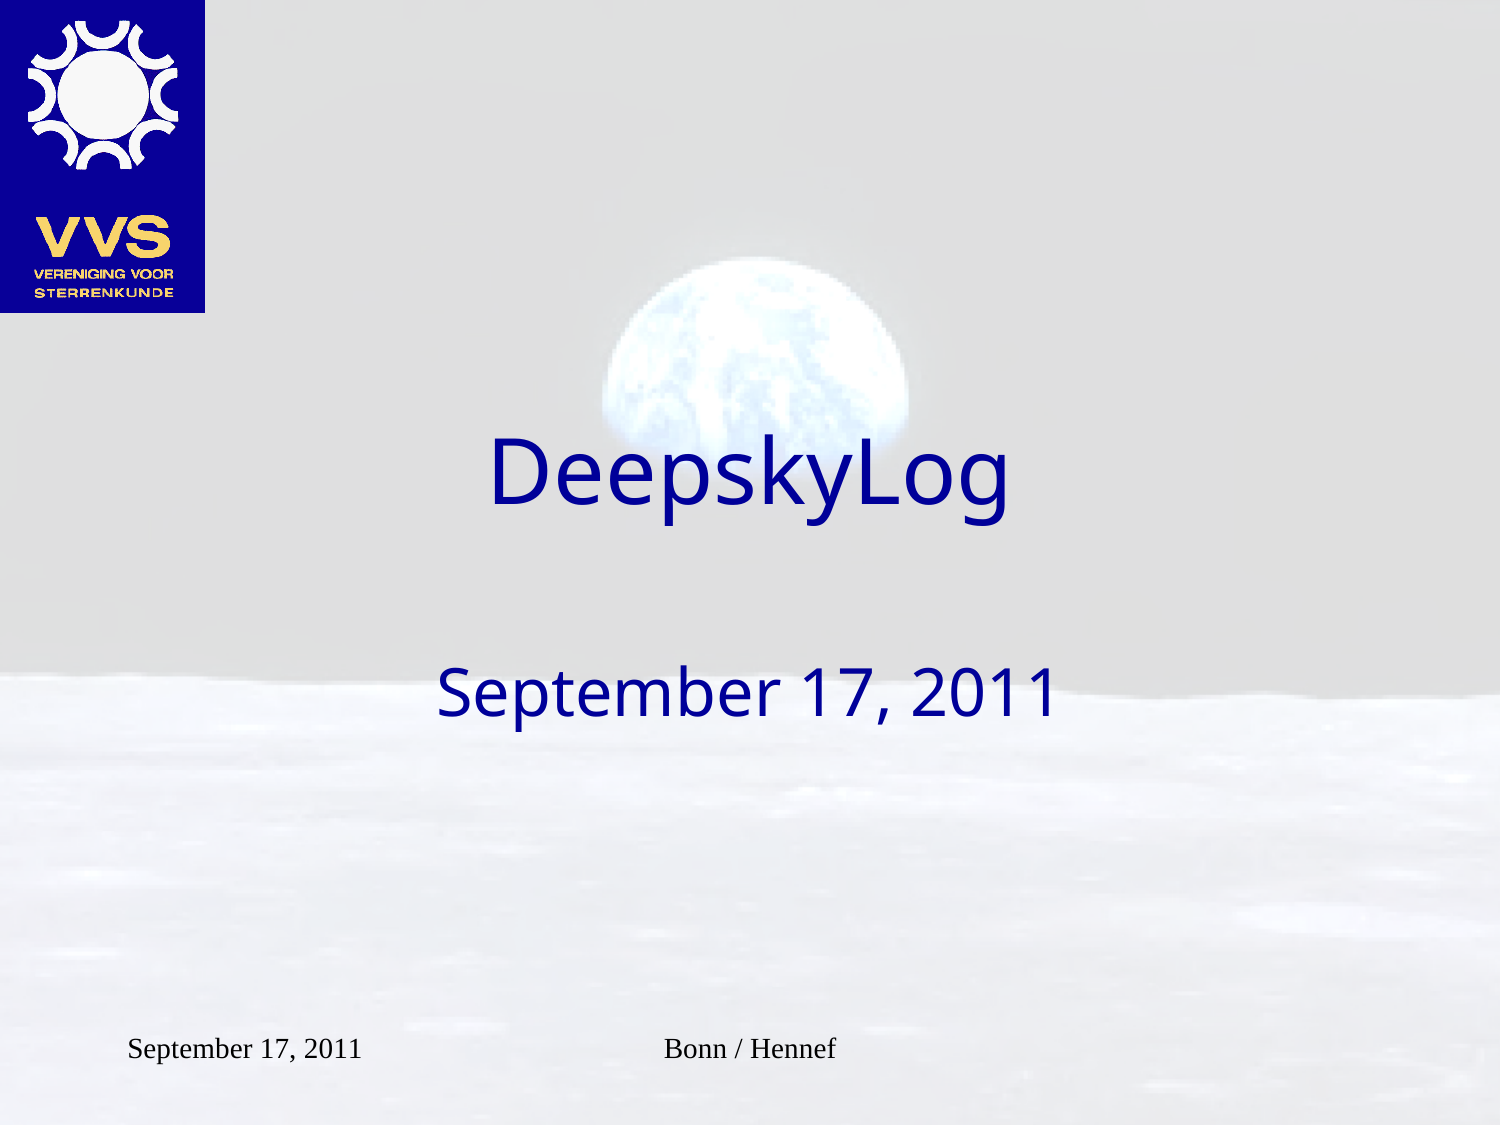

# DeepskyLog
September 17, 2011
September 17, 2011
Bonn / Hennef